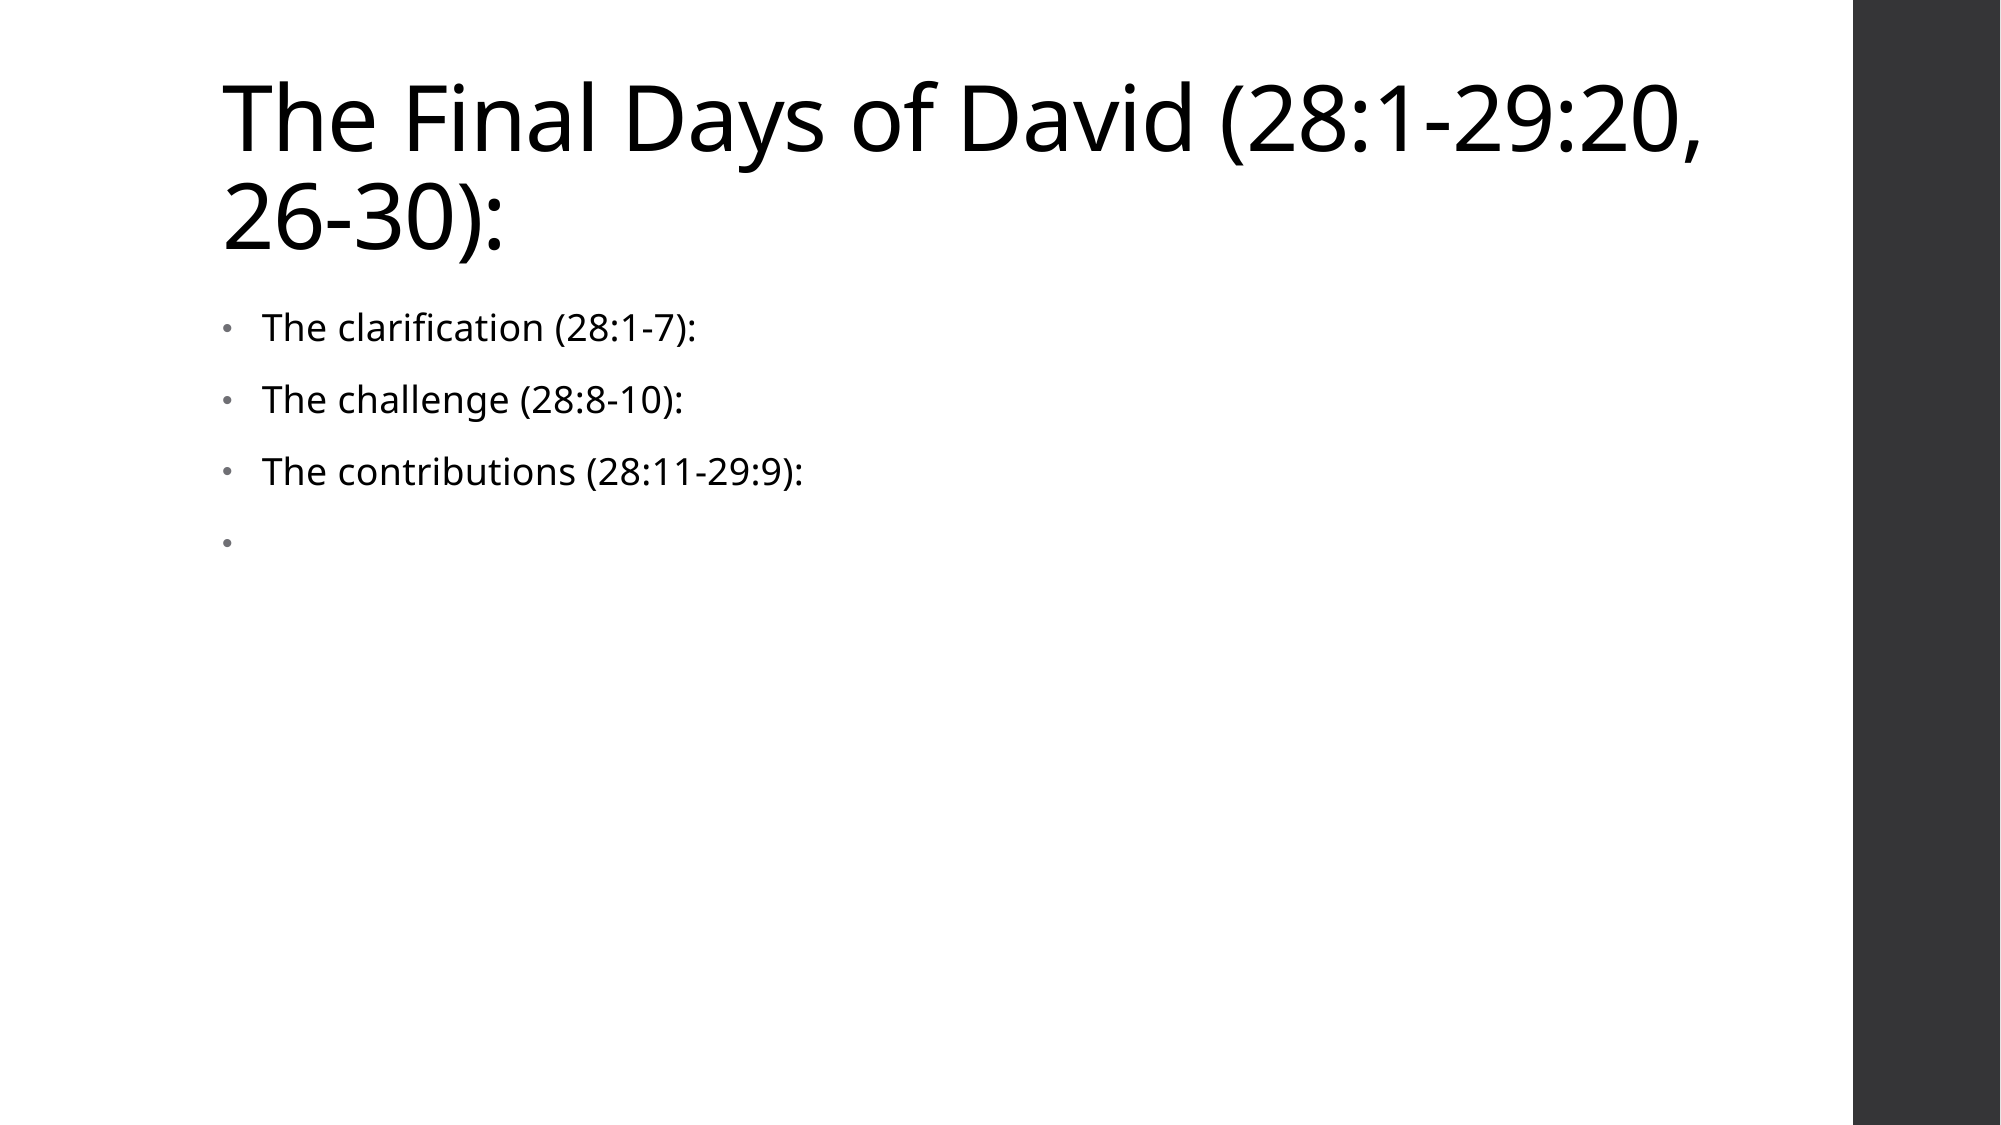

# The Final Days of David (28:1-29:20, 26-30):
 The clarification (28:1-7):
 The challenge (28:8-10):
 The contributions (28:11-29:9):